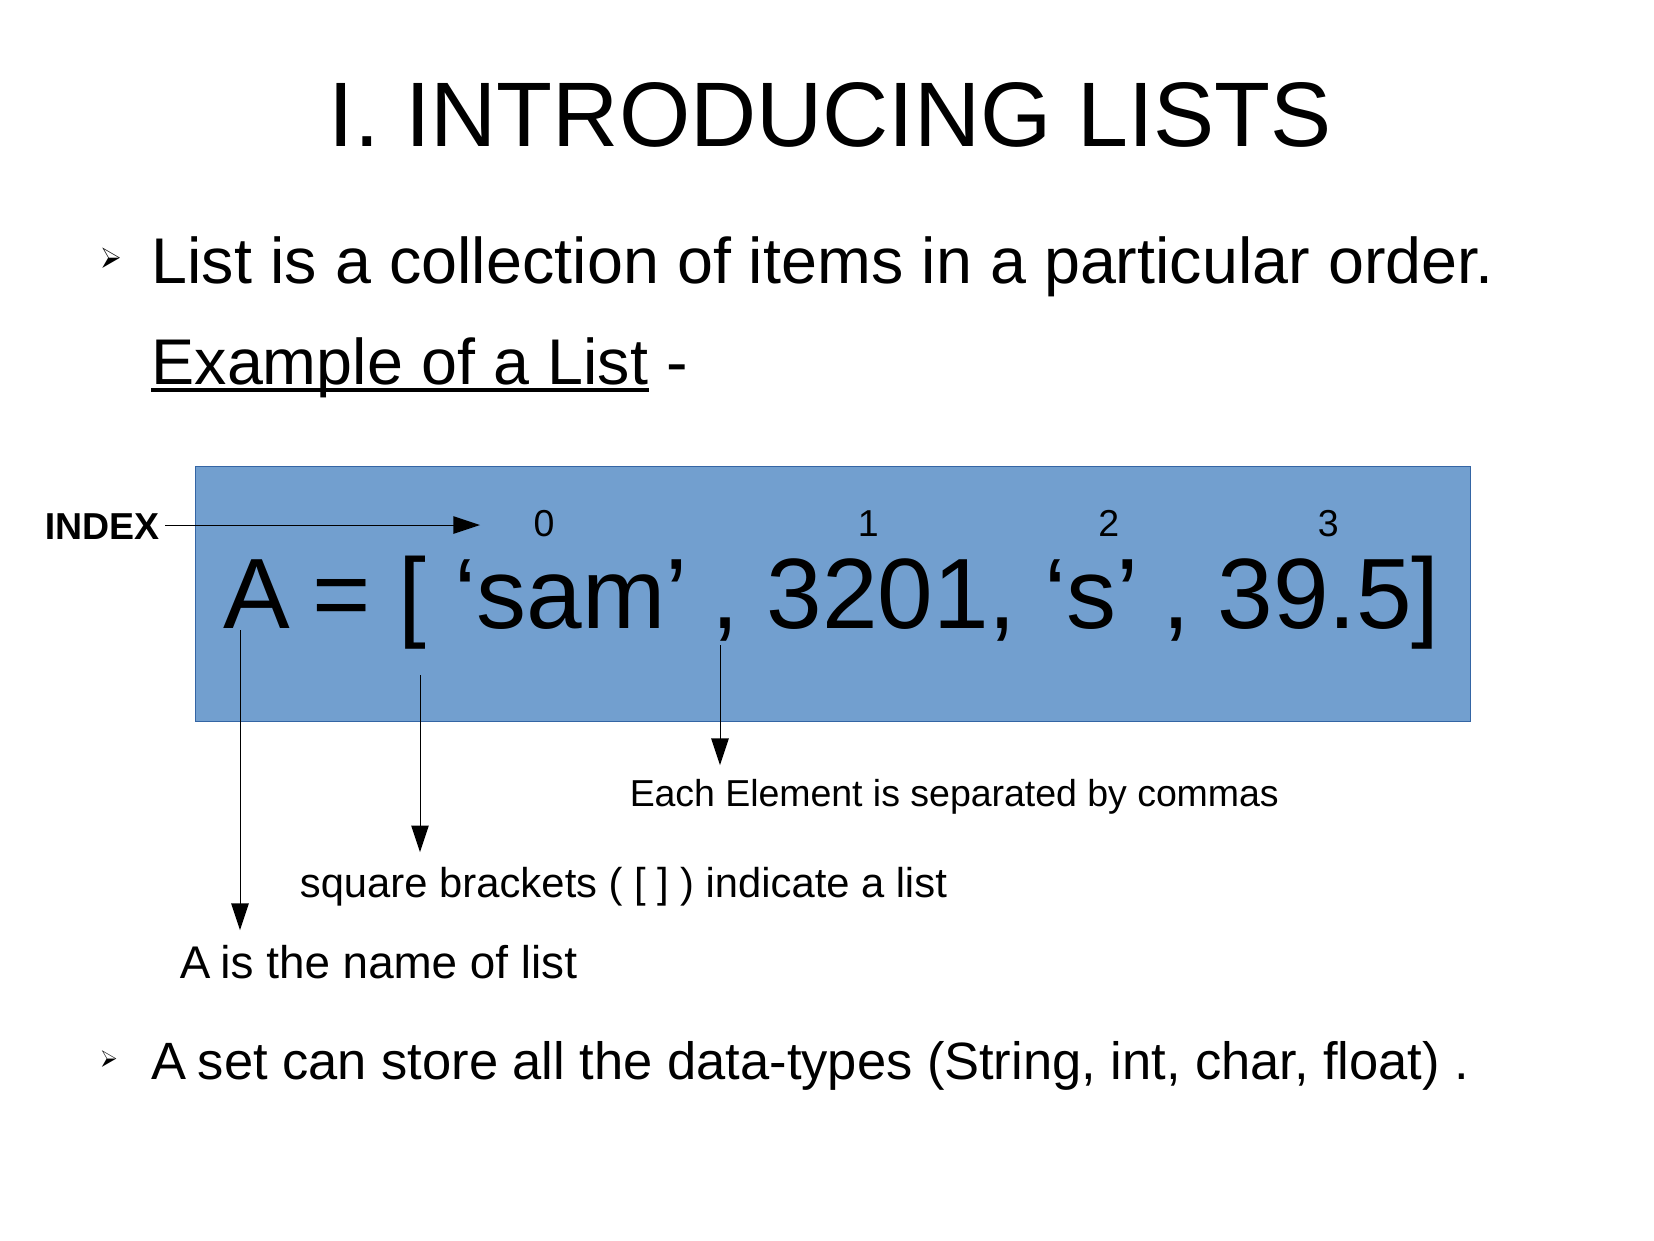

# INTRODUCING LISTS
List is a collection of items in a particular order.
Example of a List -
A set can store all the data-types (String, int, char, float) .
A = [ ‘sam’ , 3201, ‘s’ , 39.5]
 0 1 2 3
INDEX
Each Element is separated by commas
square brackets ( [ ] ) indicate a list
A is the name of list